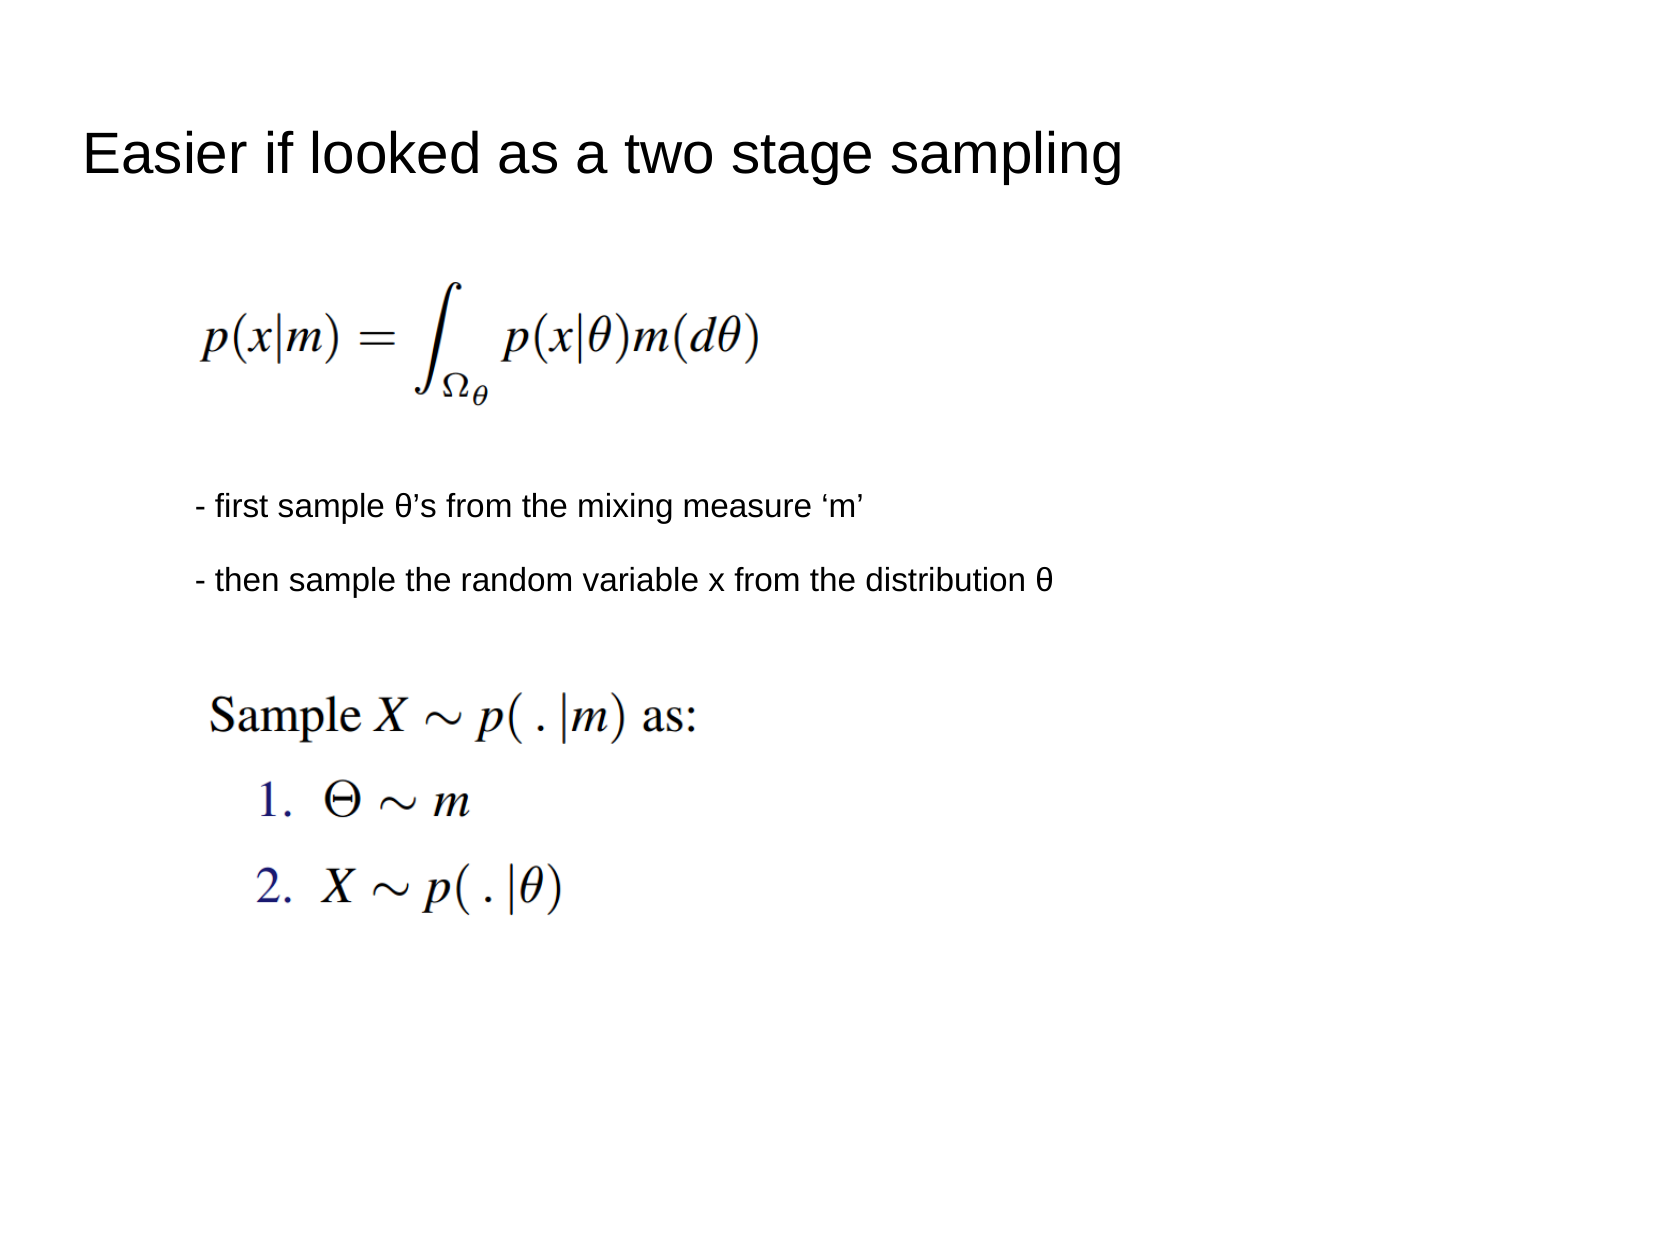

# Easier if looked as a two stage sampling
- first sample θ’s from the mixing measure ‘m’
- then sample the random variable x from the distribution θ